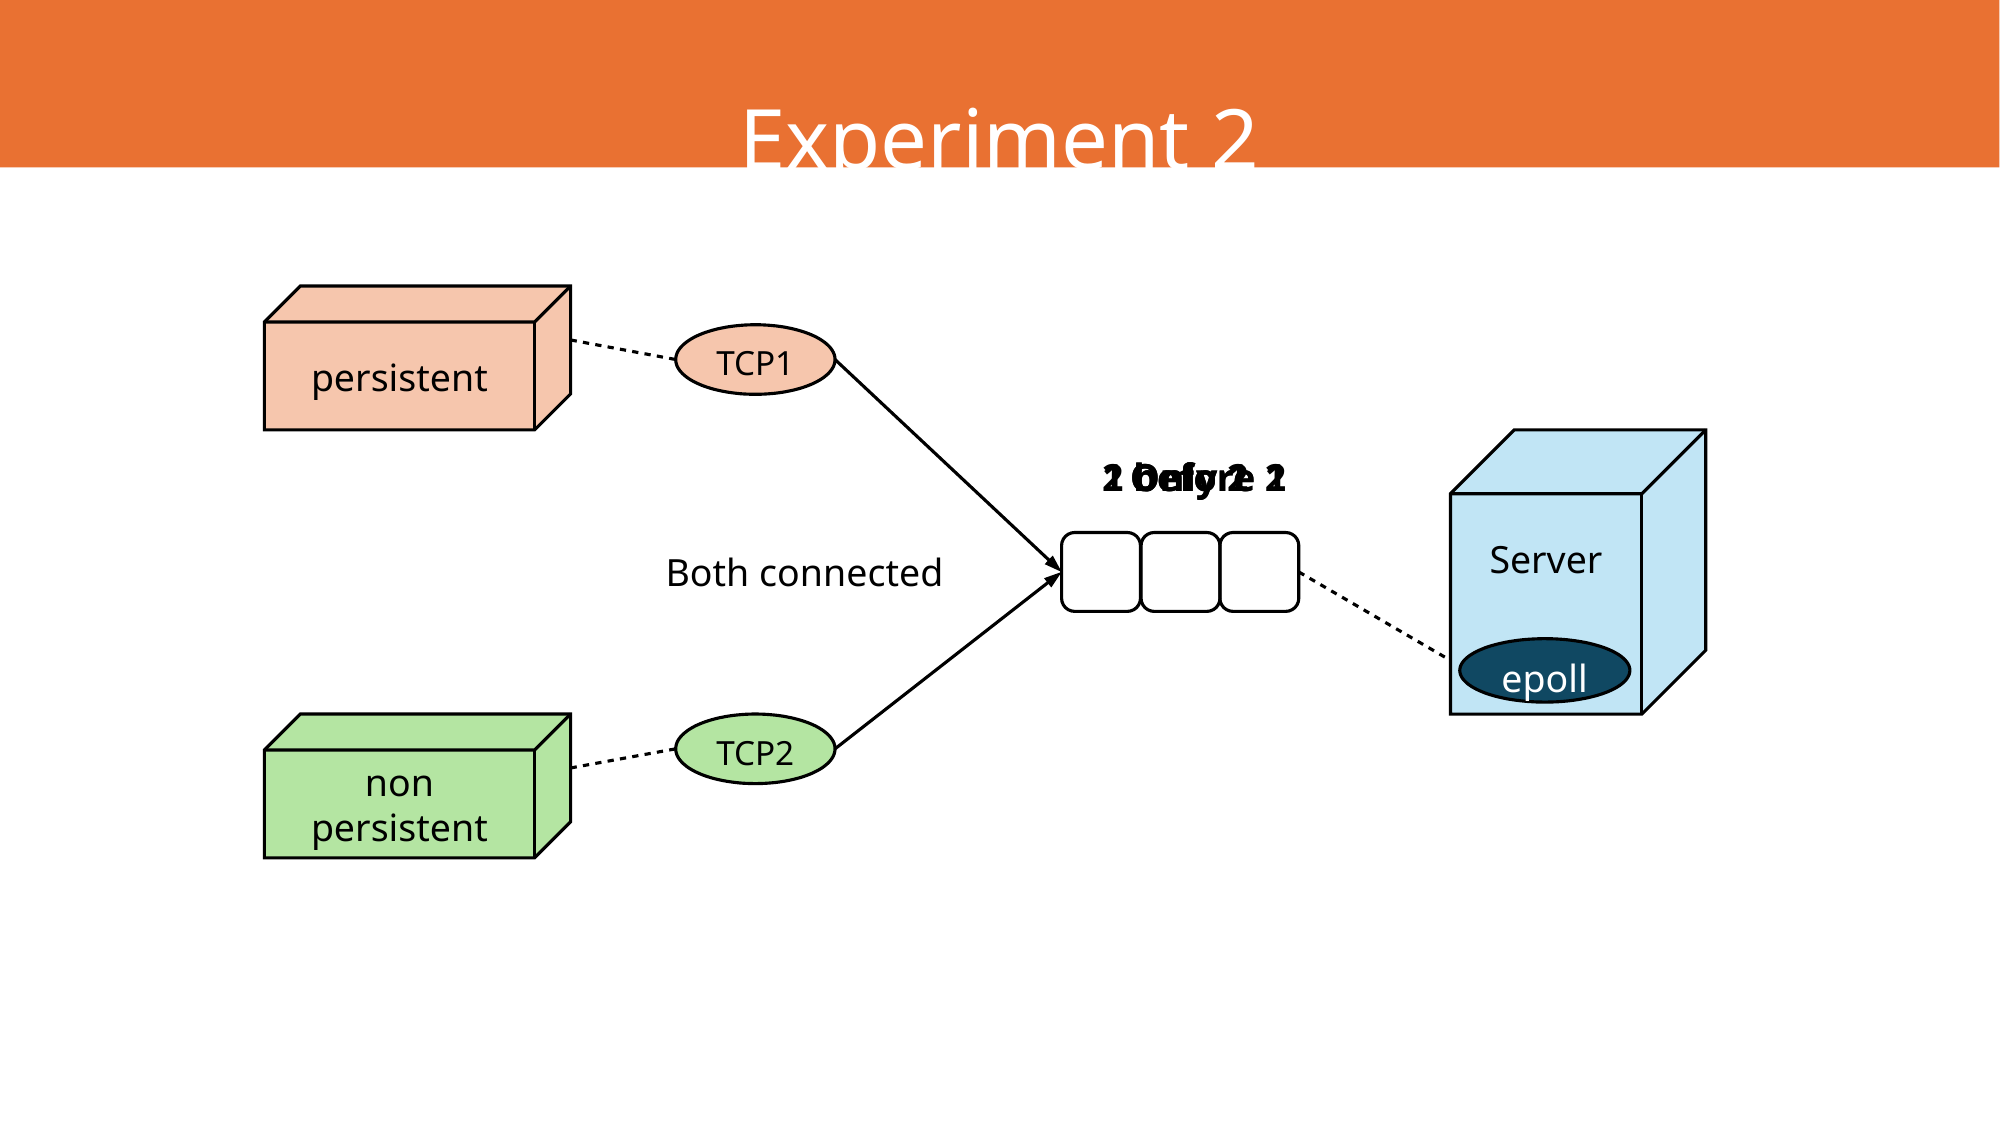

# Experiment 2
persistent
TCP1
Server
2 before 1
1 before 2
Only 1
Only 2
fd
Both connected
epoll
non persistent
TCP2